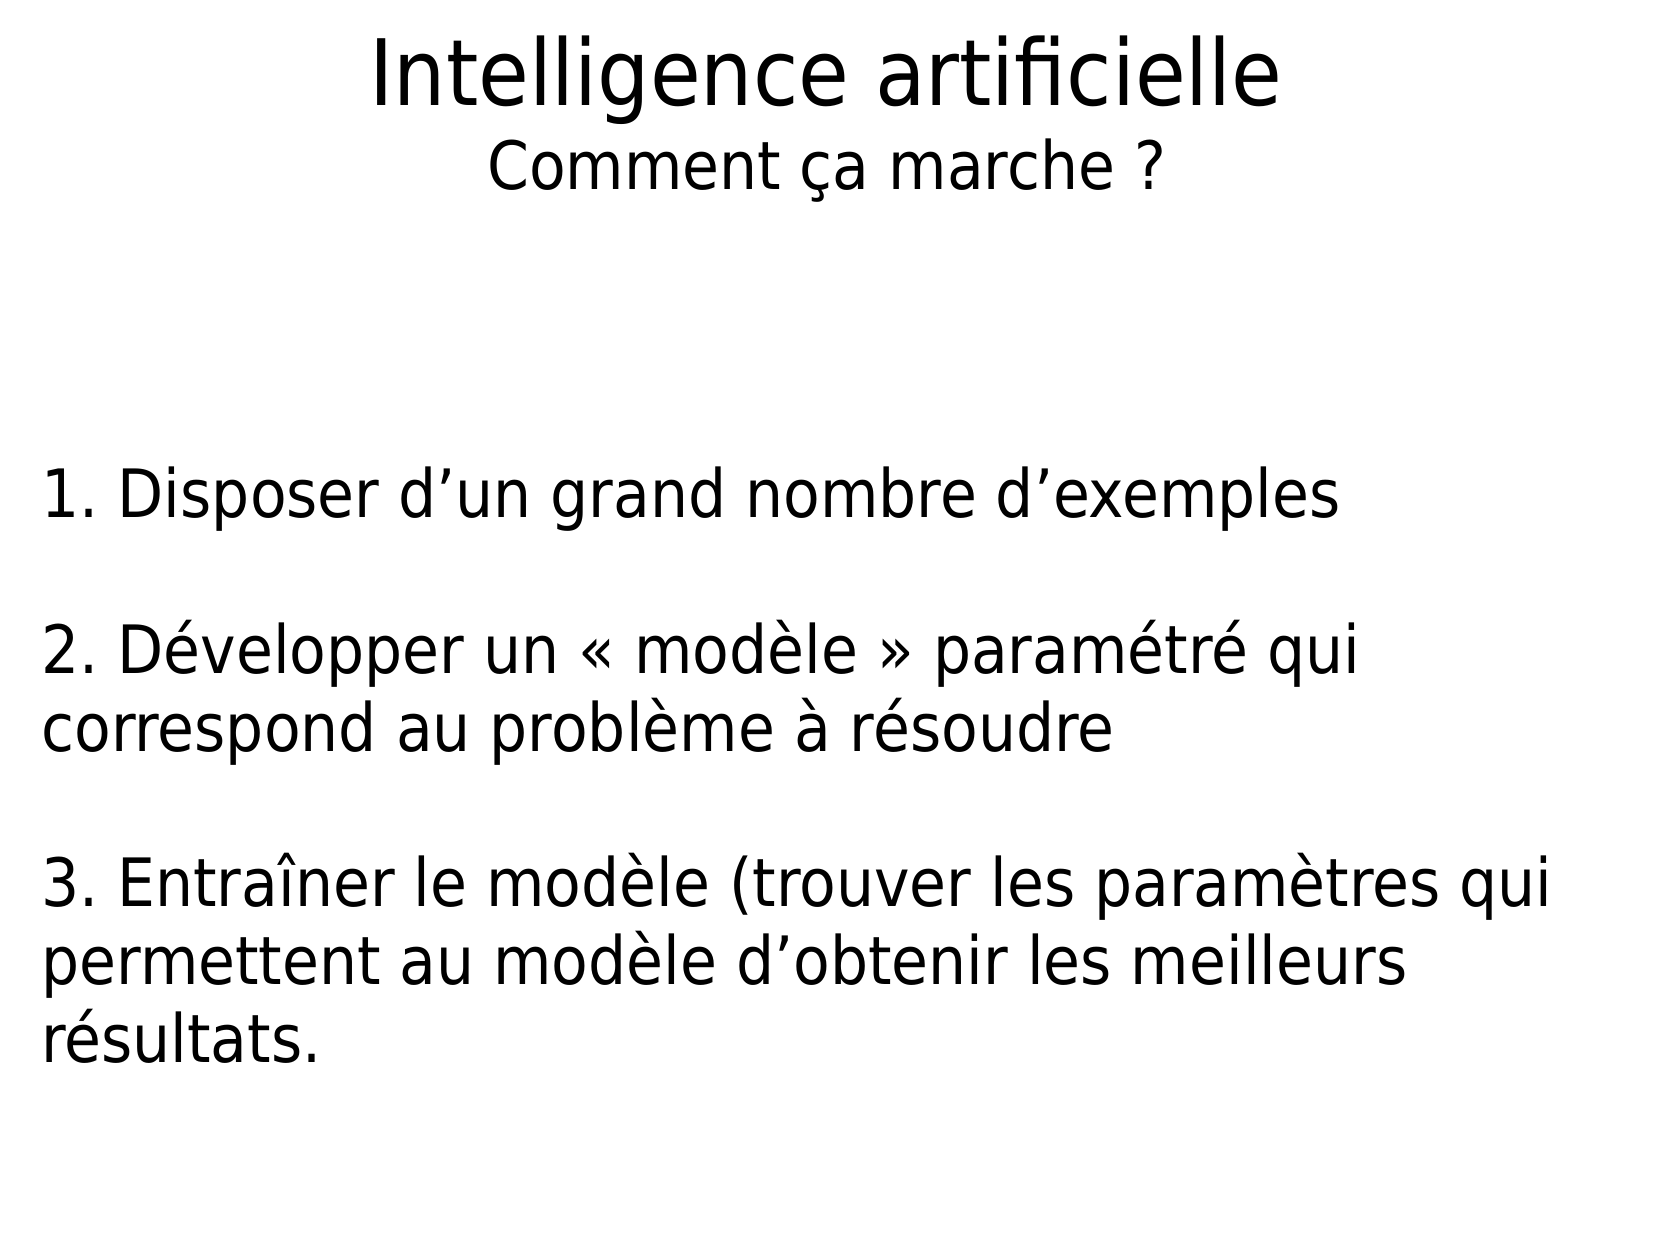

# Intelligence artificielle Comment ça marche ?
1. Disposer d’un grand nombre d’exemples
2. Développer un « modèle » paramétré qui correspond au problème à résoudre
3. Entraîner le modèle (trouver les paramètres qui permettent au modèle d’obtenir les meilleurs résultats.